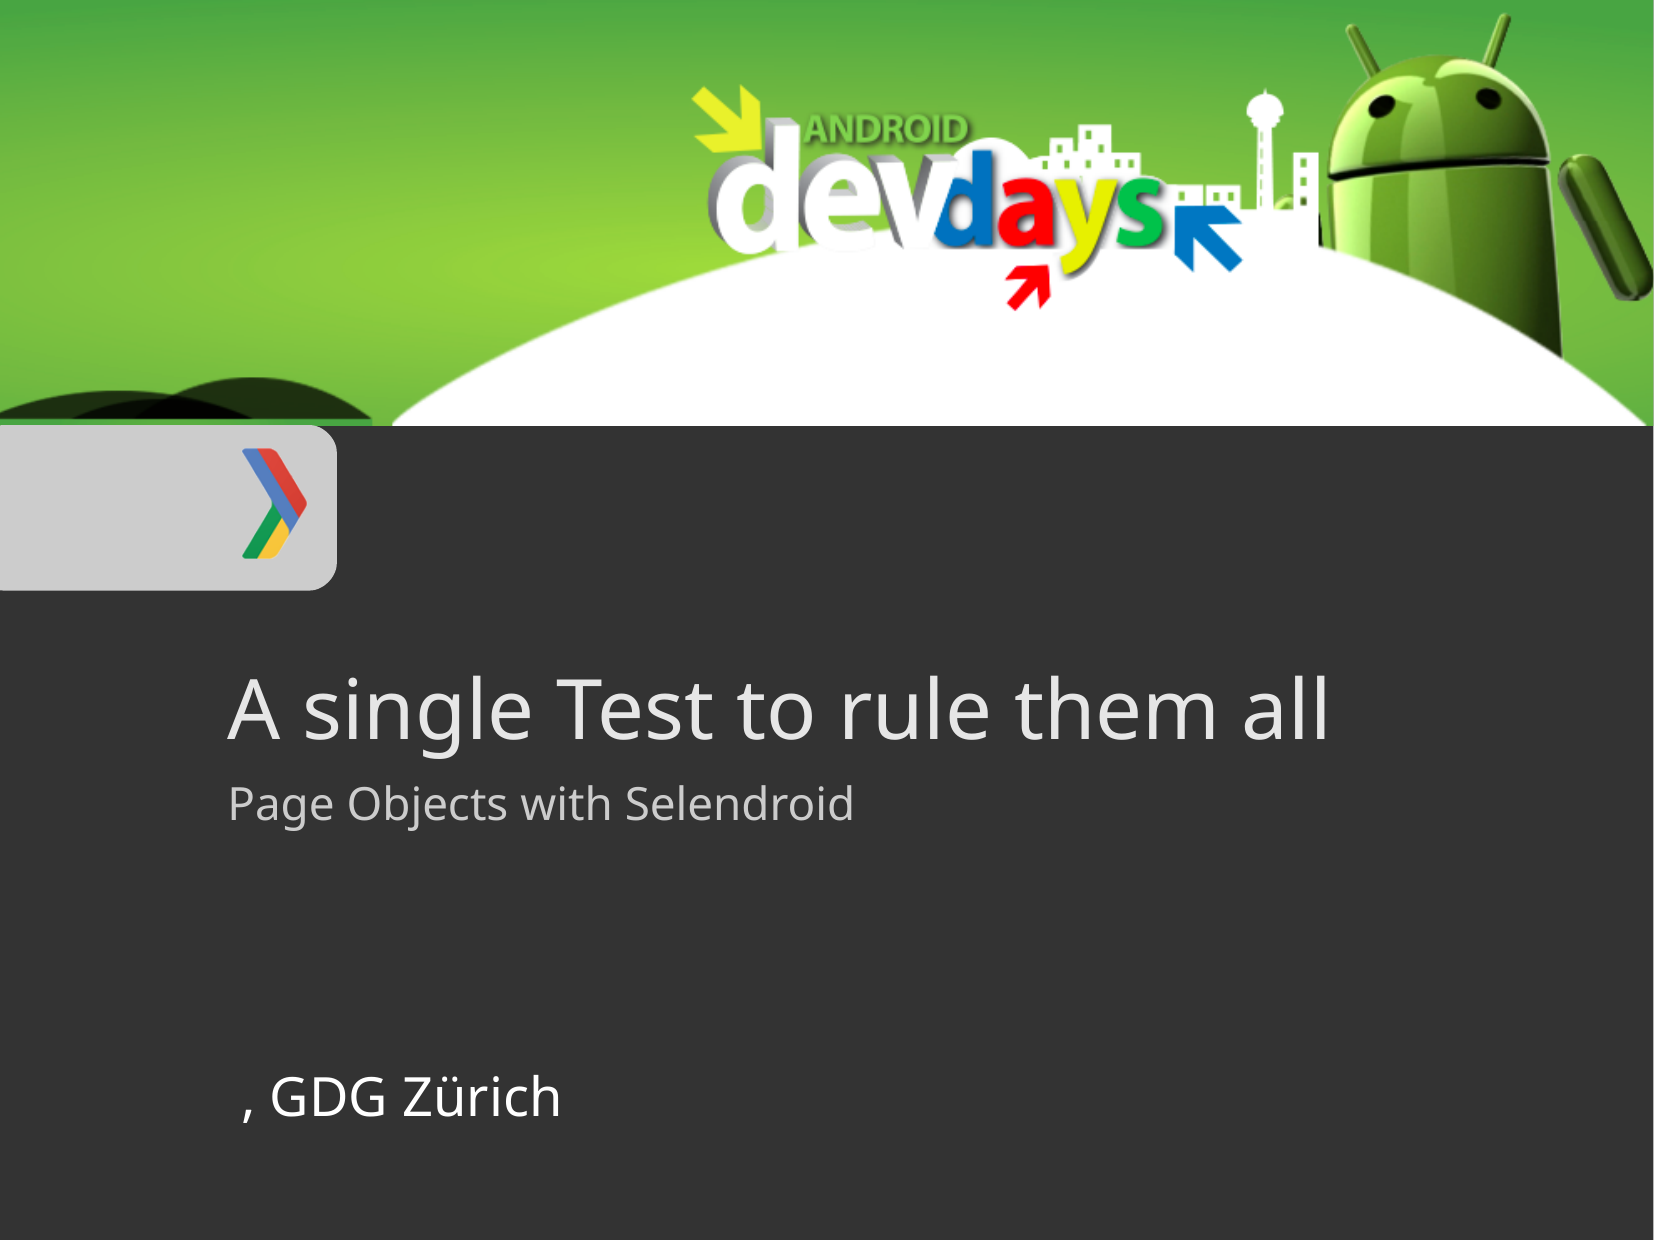

A single Test to rule them all
Page Objects with Selendroid
 , GDG Zürich